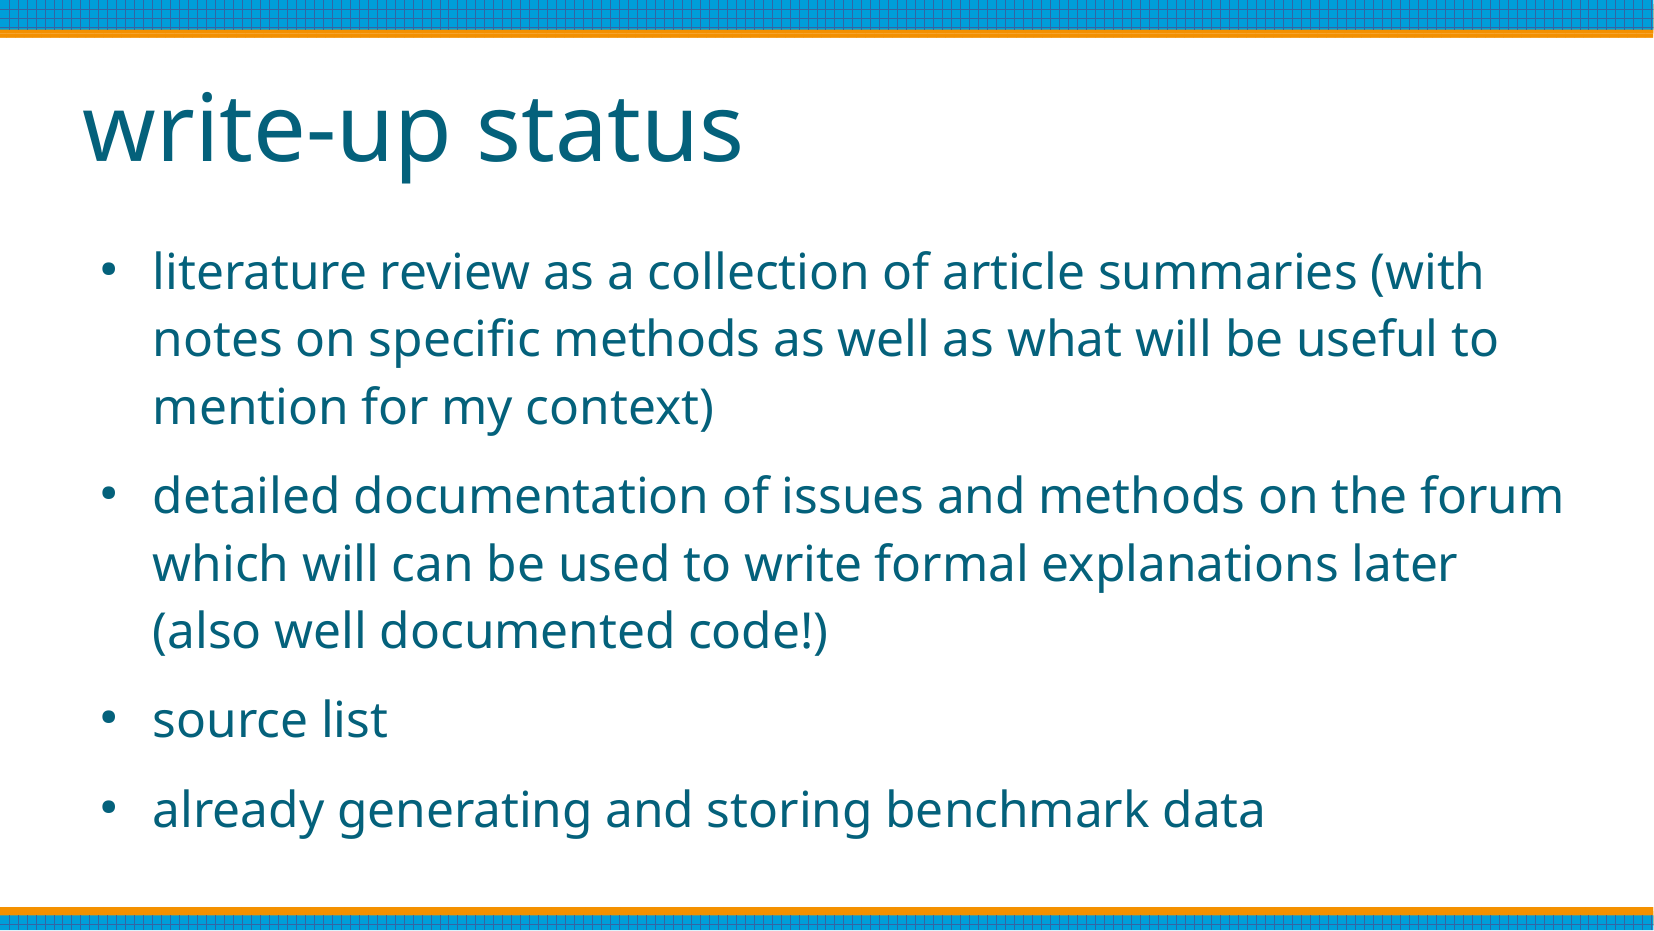

# write-up status
literature review as a collection of article summaries (with notes on specific methods as well as what will be useful to mention for my context)
detailed documentation of issues and methods on the forum which will can be used to write formal explanations later (also well documented code!)
source list
already generating and storing benchmark data